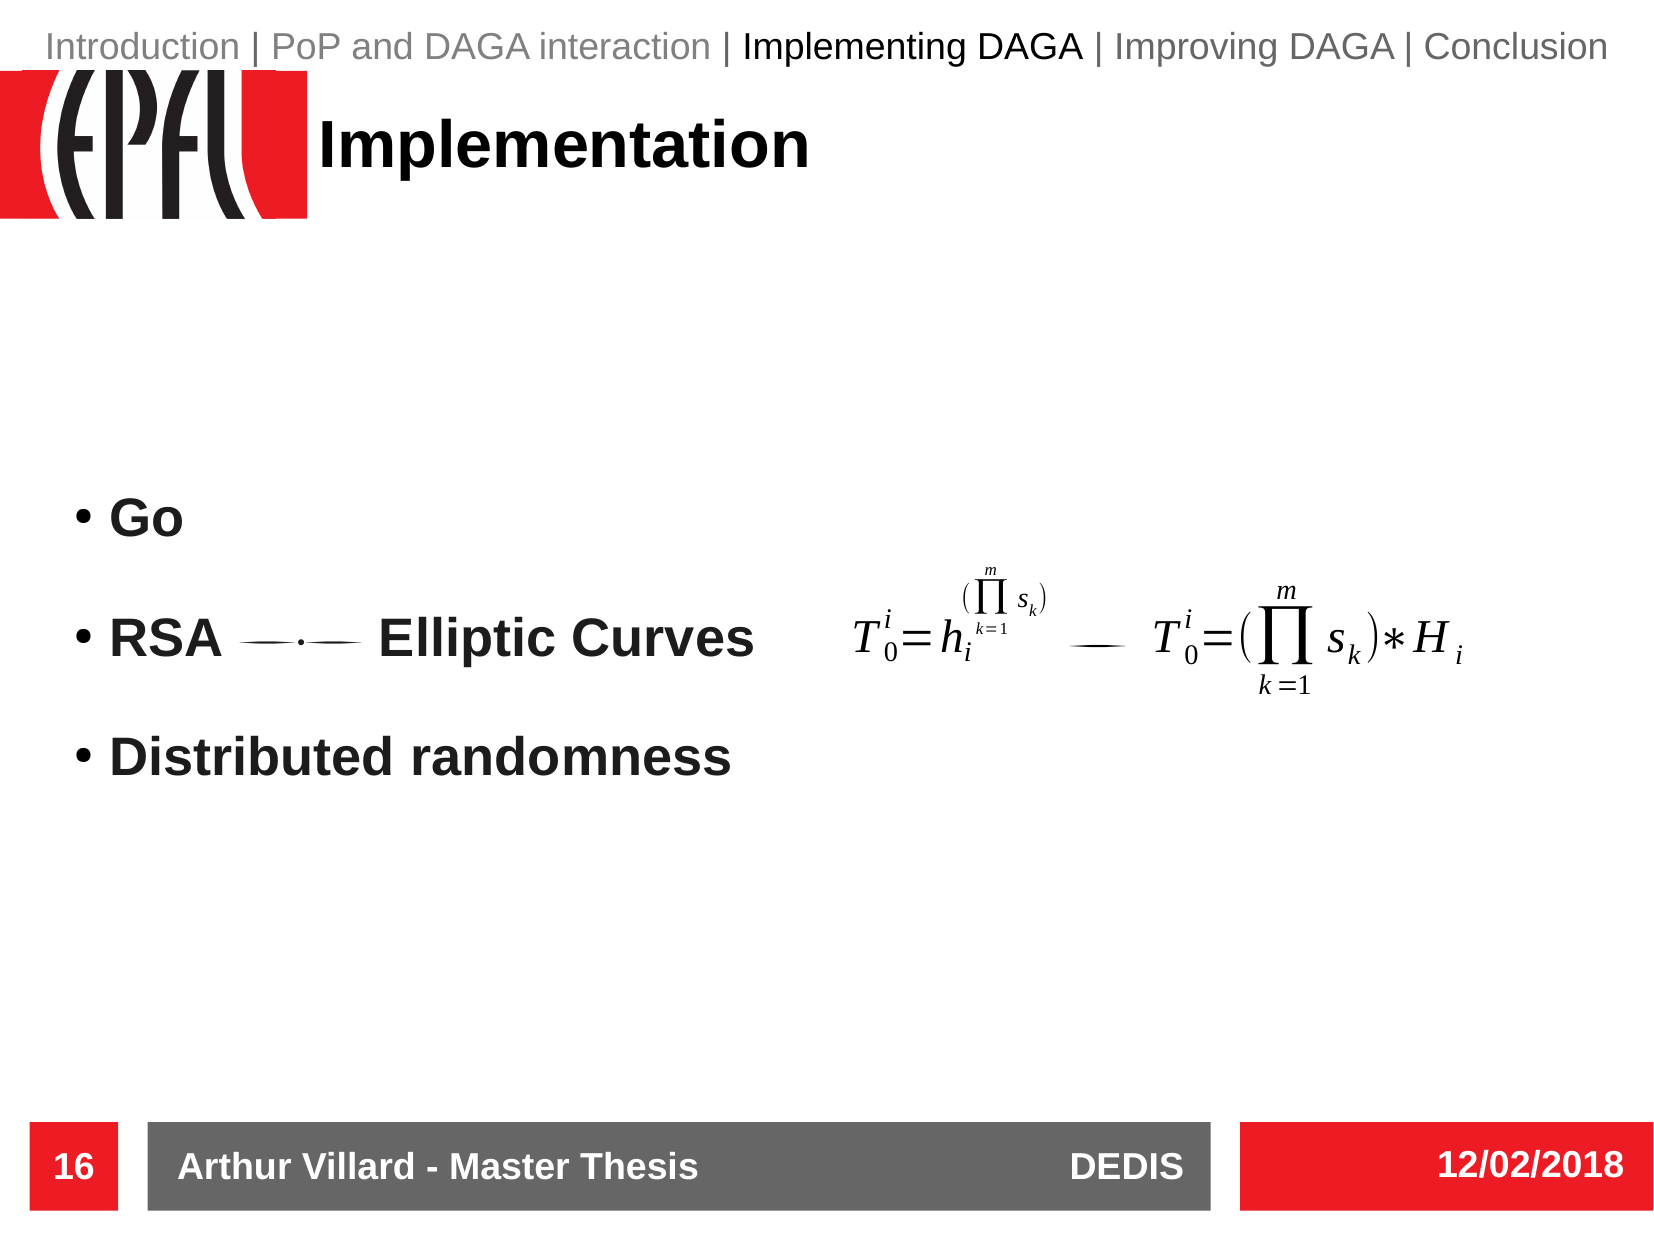

Introduction | PoP and DAGA interaction | Implementing DAGA | Improving DAGA | Conclusion
# Implementation
Go
RSA  Elliptic Curves
Distributed randomness

16
Arthur Villard - Master Thesis
12/02/2018